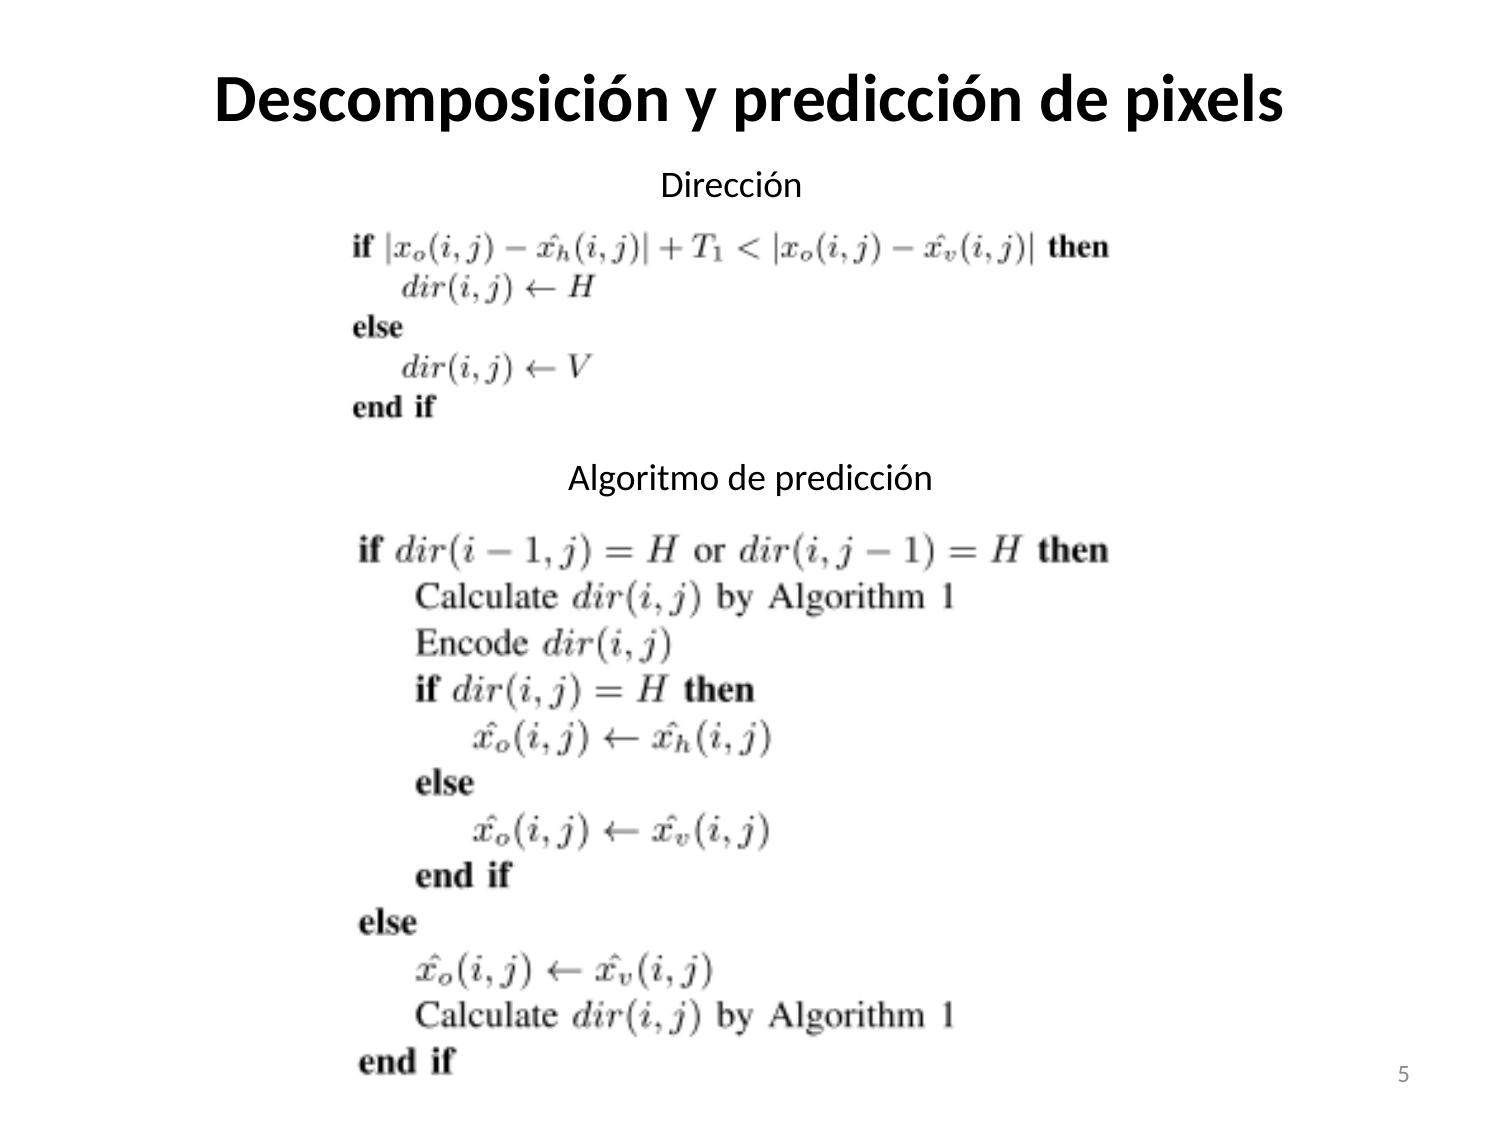

# Descomposición y predicción de pixels
Dirección
Algoritmo de predicción